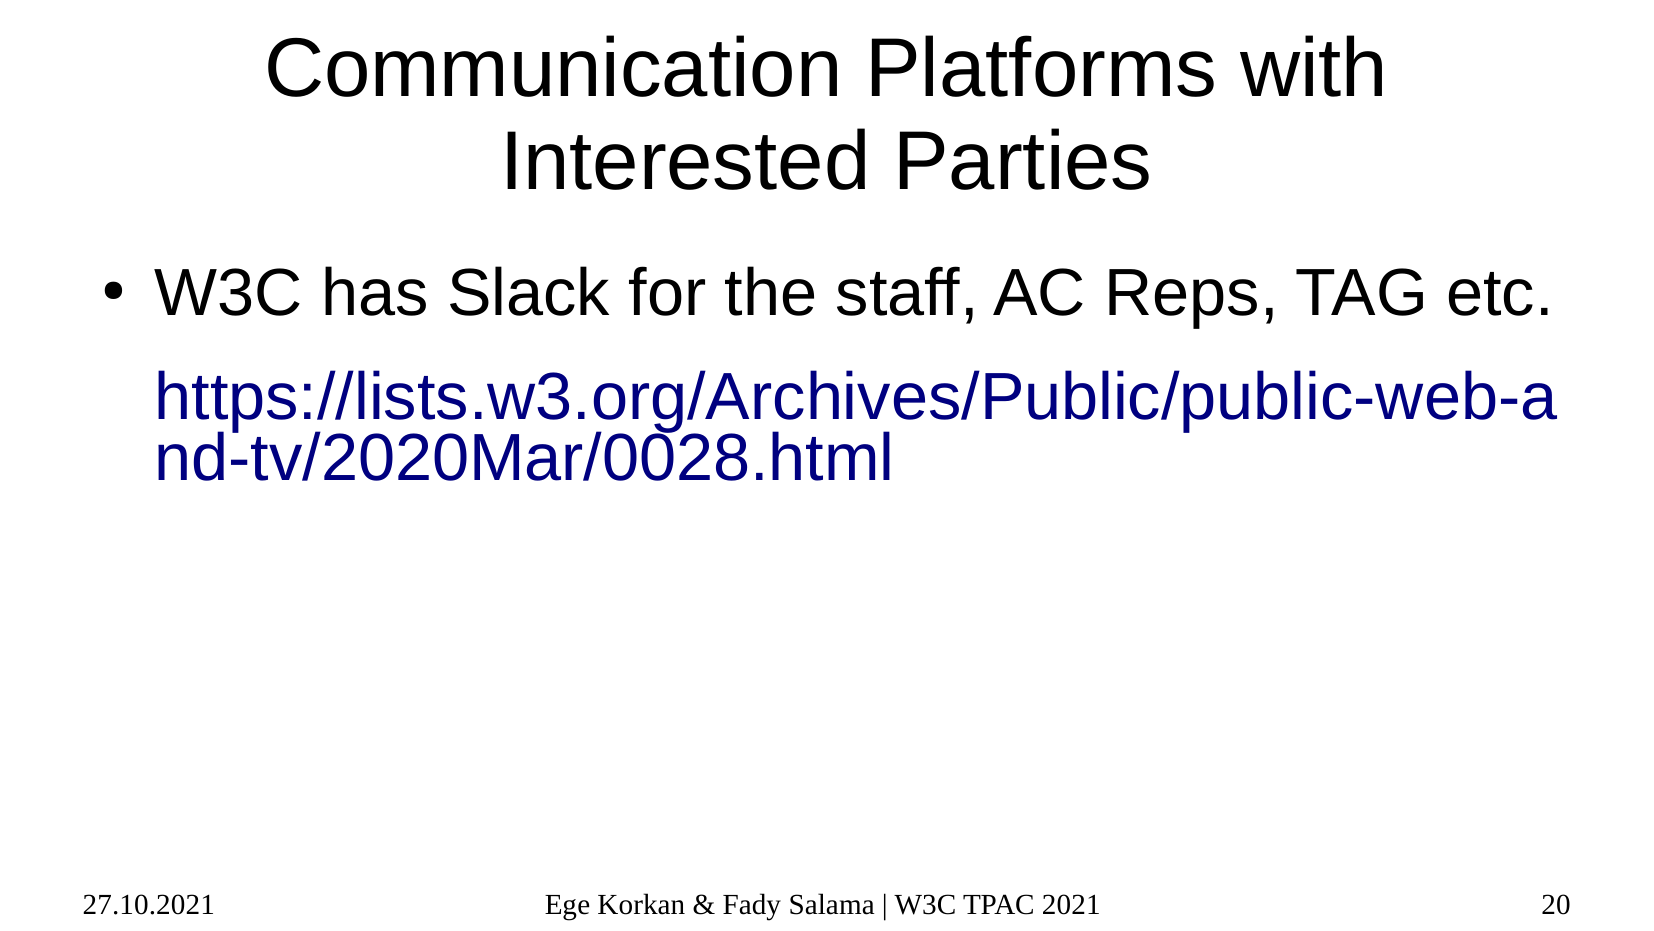

# Communication Platforms with Interested Parties
W3C has Slack for the staff, AC Reps, TAG etc.
https://lists.w3.org/Archives/Public/public-web-and-tv/2020Mar/0028.html
27.10.2021
Ege Korkan & Fady Salama | W3C TPAC 2021
20